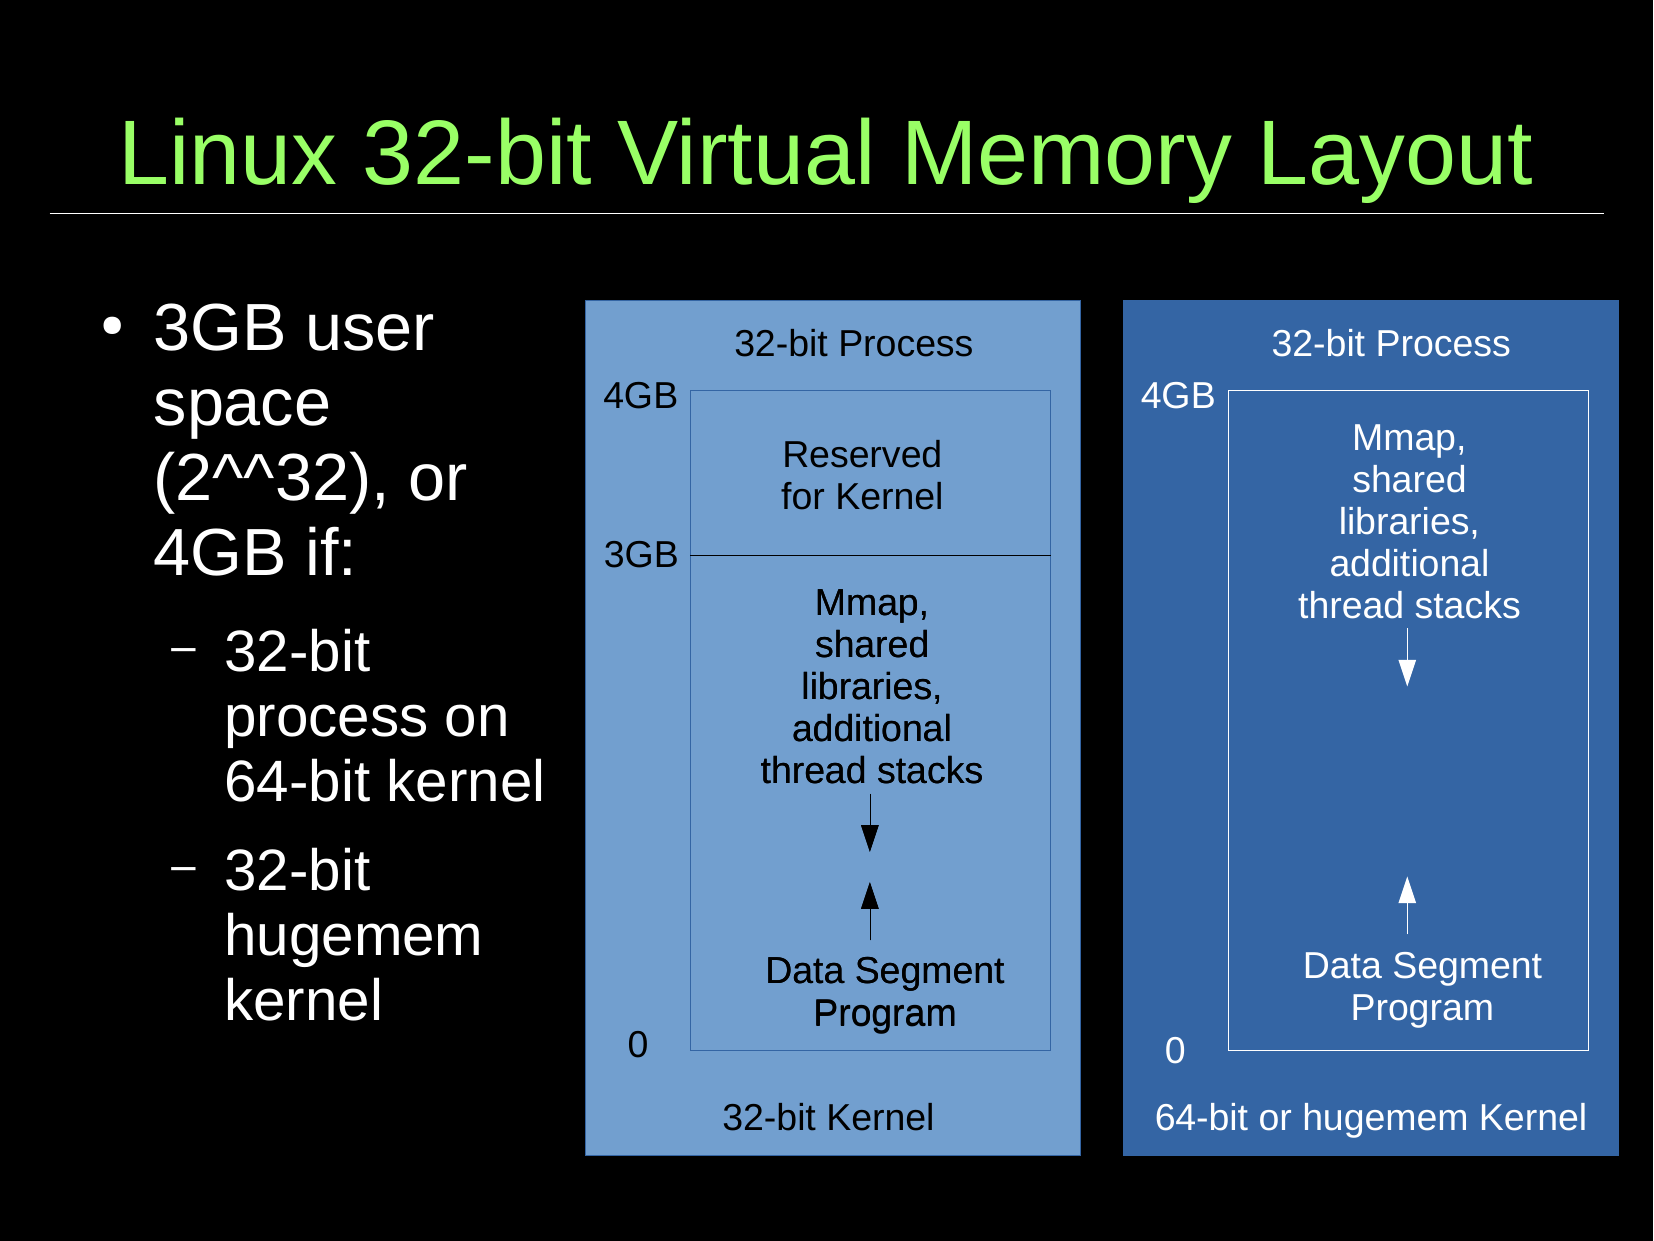

# Linux 32-bit Virtual Memory Layout
3GB user space (2^^32), or 4GB if:
32-bit process on 64-bit kernel
32-bit hugemem kernel
32-bit Process
32-bit Process
4GB
4GB
Mmap, shared libraries, additional thread stacks
Reserved for Kernel
3GB
Mmap, shared libraries, additional thread stacks
Mmap, shared libraries, additional thread stacks
Data Segment
Program
Data Segment
Program
Data Segment
Program
0
0
32-bit Kernel
64-bit or hugemem Kernel